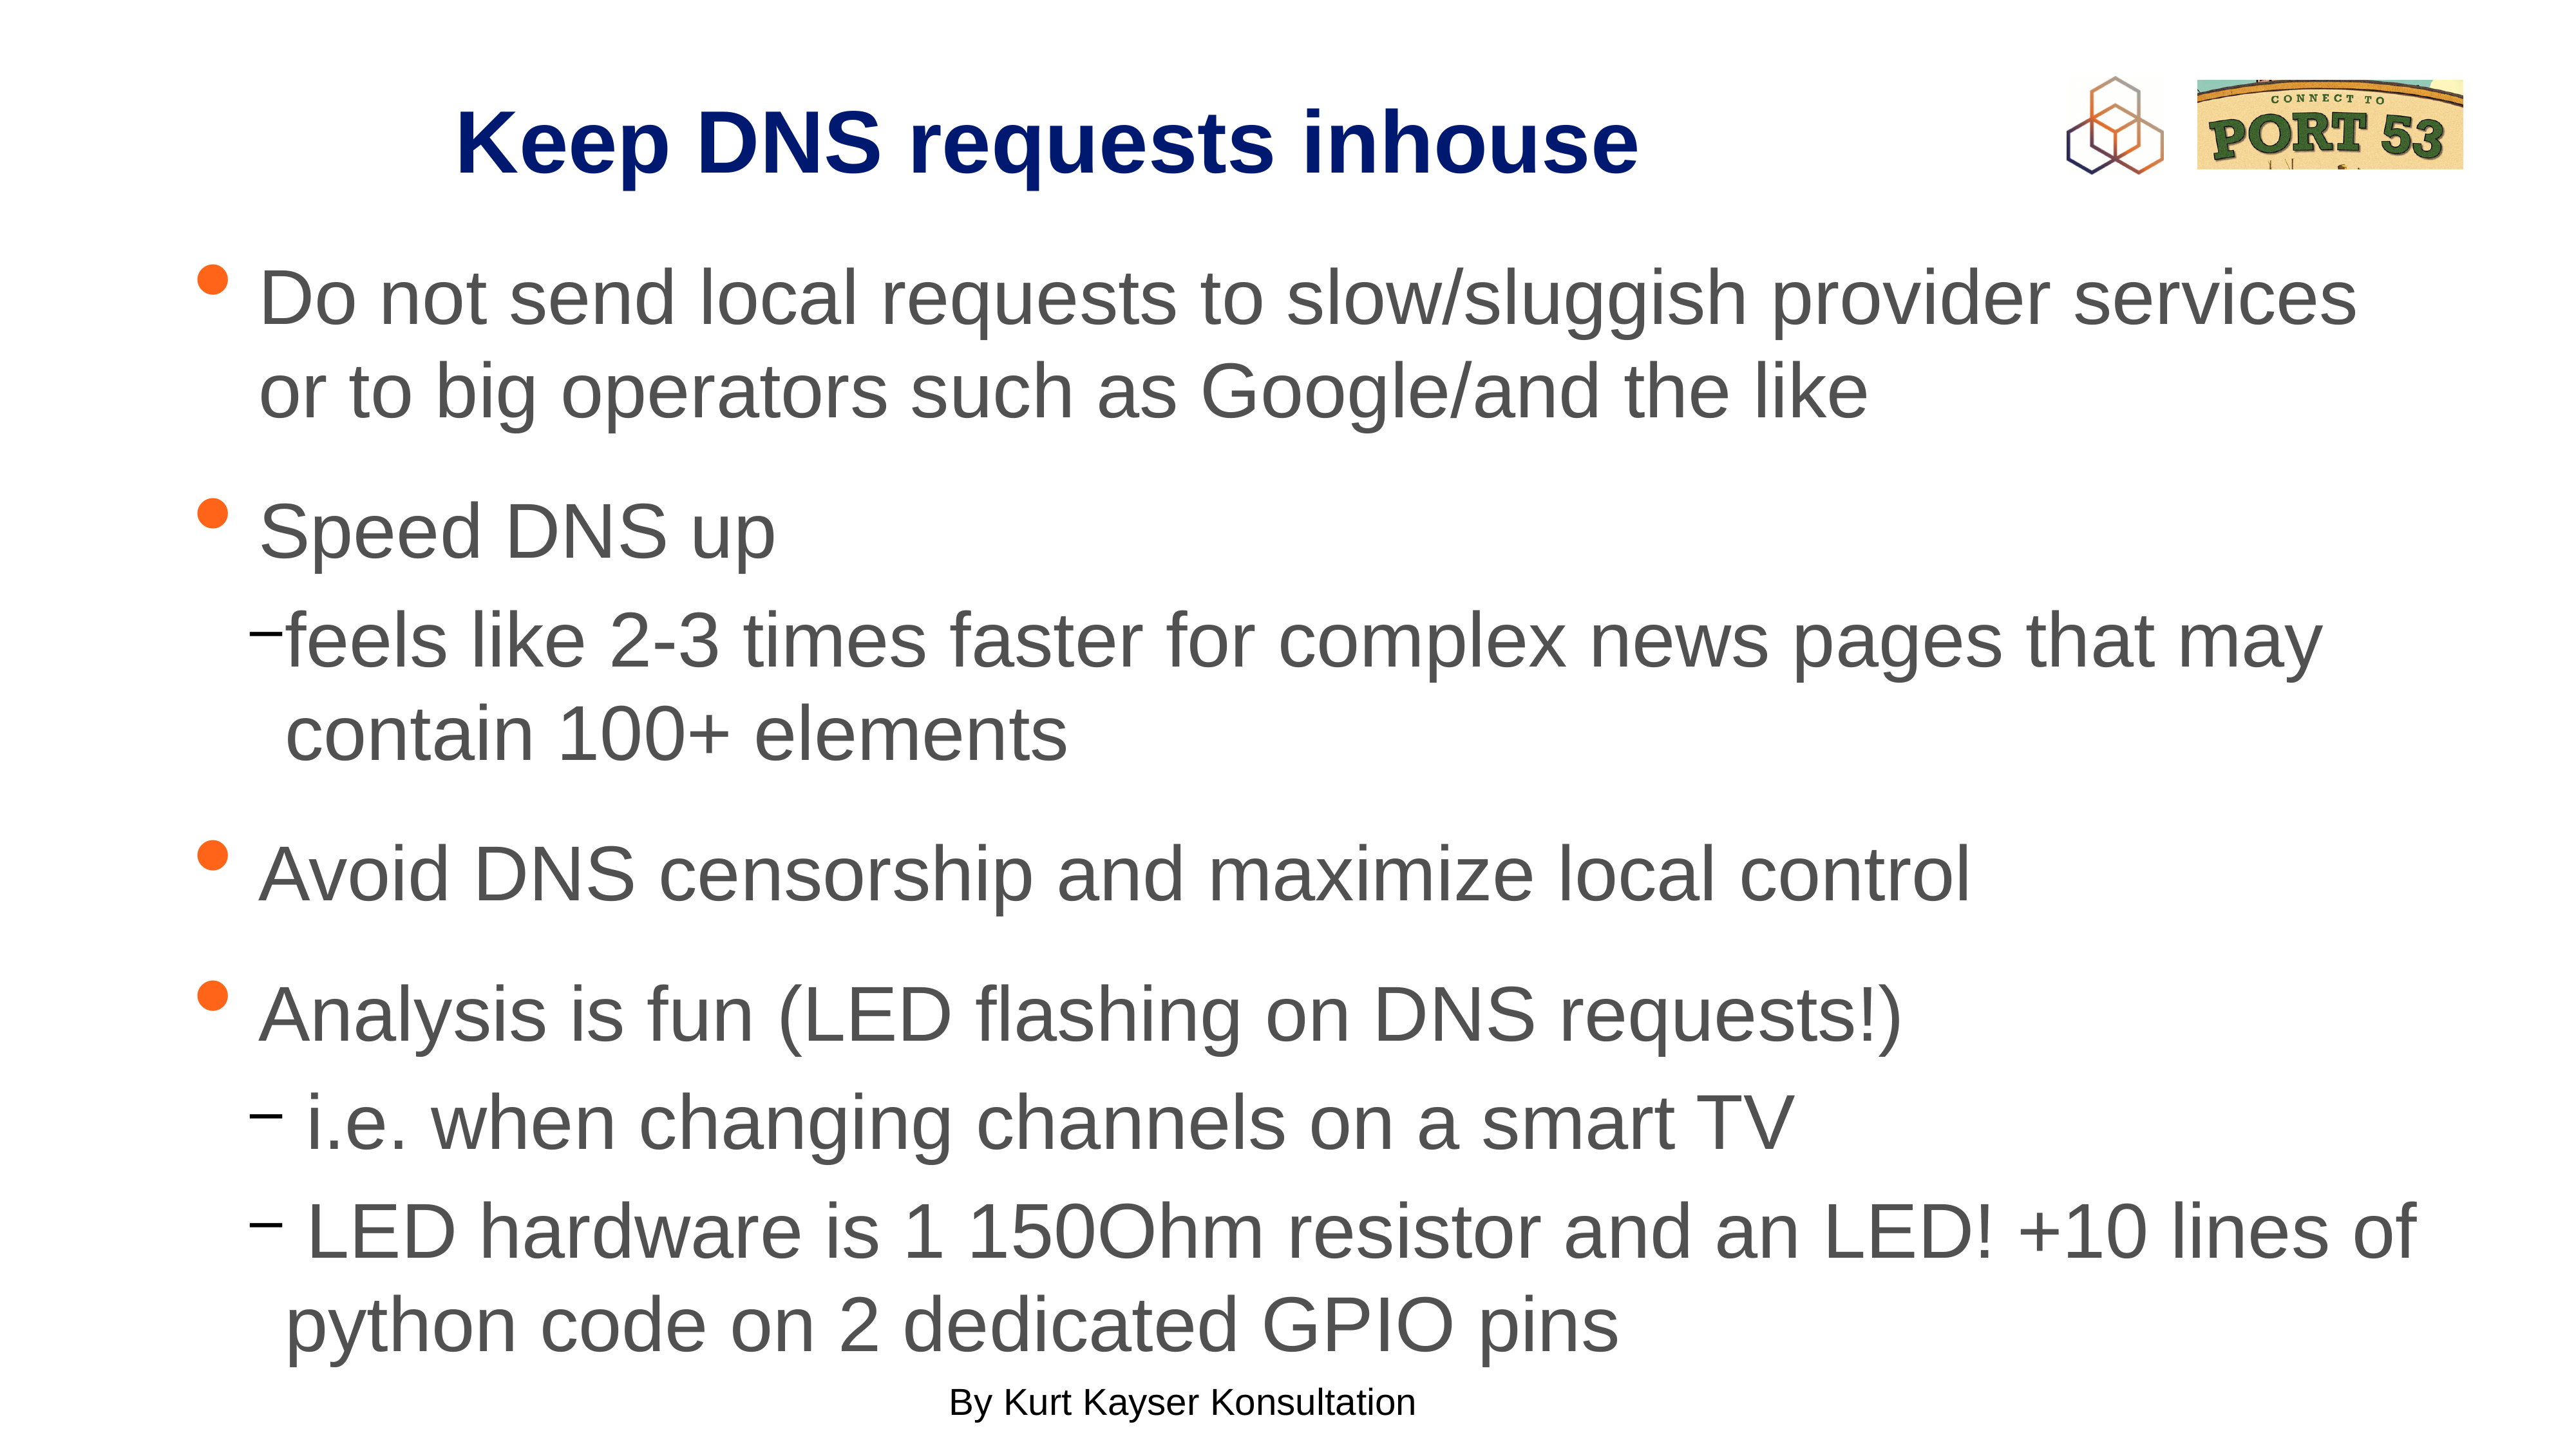

# Keep DNS requests inhouse
Do not send local requests to slow/sluggish provider services or to big operators such as Google/and the like
Speed DNS up
feels like 2-3 times faster for complex news pages that may contain 100+ elements
Avoid DNS censorship and maximize local control
Analysis is fun (LED flashing on DNS requests!)
 i.e. when changing channels on a smart TV
 LED hardware is 1 150Ohm resistor and an LED! +10 lines of python code on 2 dedicated GPIO pins
By Kurt Kayser Konsultation